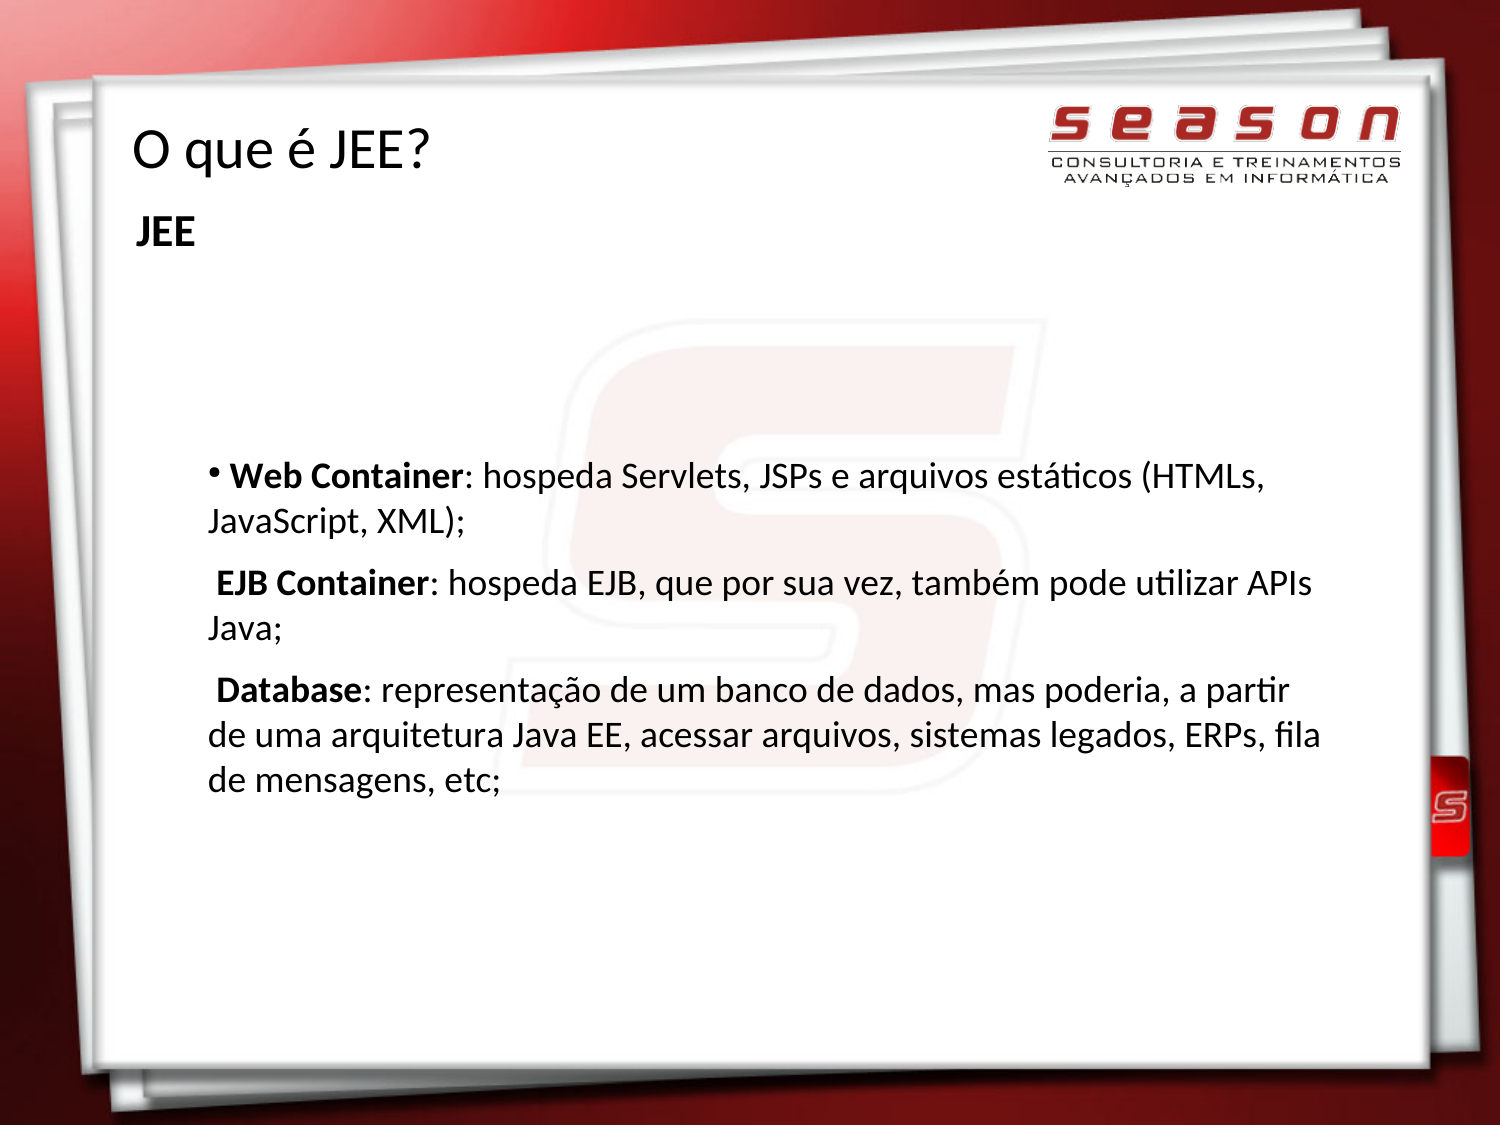

# O que é JEE?
JEE
 Web Container: hospeda Servlets, JSPs e arquivos estáticos (HTMLs, JavaScript, XML);
 EJB Container: hospeda EJB, que por sua vez, também pode utilizar APIs Java;
 Database: representação de um banco de dados, mas poderia, a partir de uma arquitetura Java EE, acessar arquivos, sistemas legados, ERPs, fila de mensagens, etc;